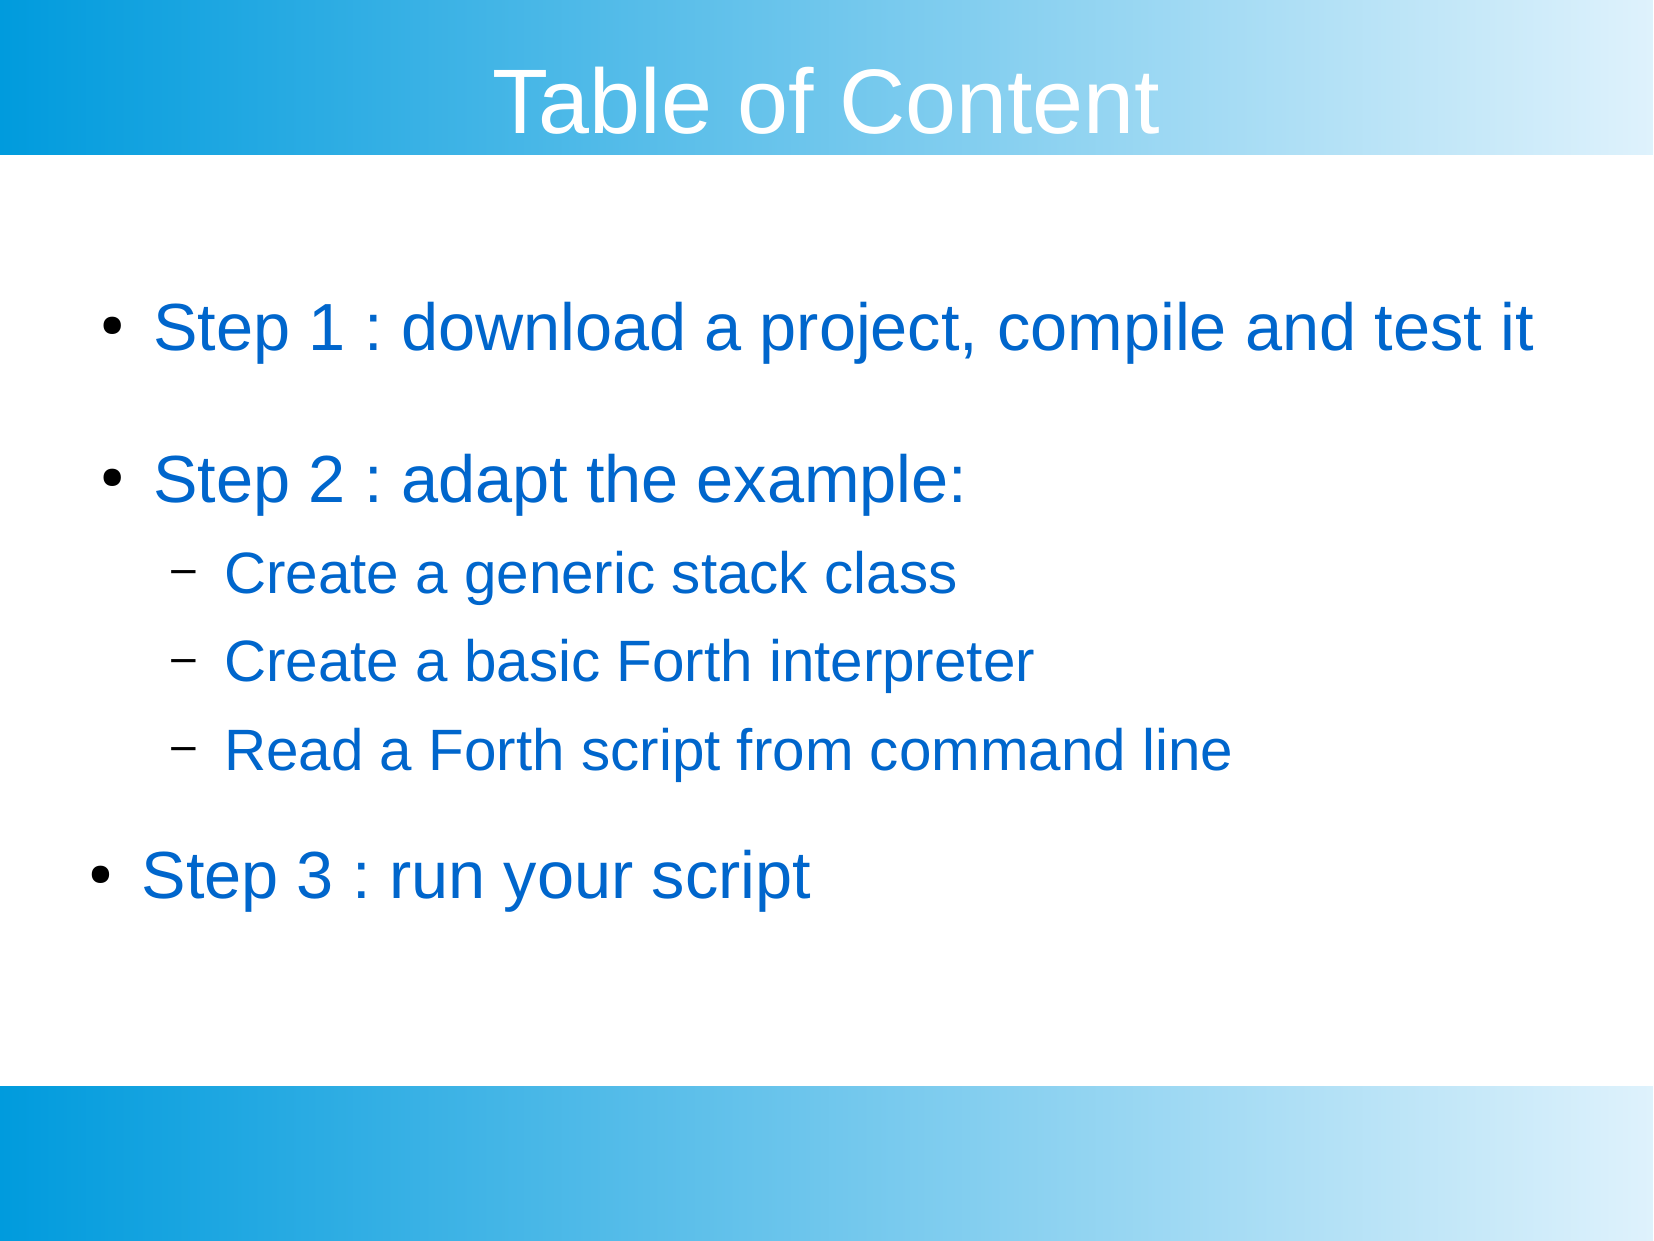

# Table of Content
Step 1 : download a project, compile and test it
Step 2 : adapt the example:
Create a generic stack class
Create a basic Forth interpreter
Read a Forth script from command line
Step 3 : run your script